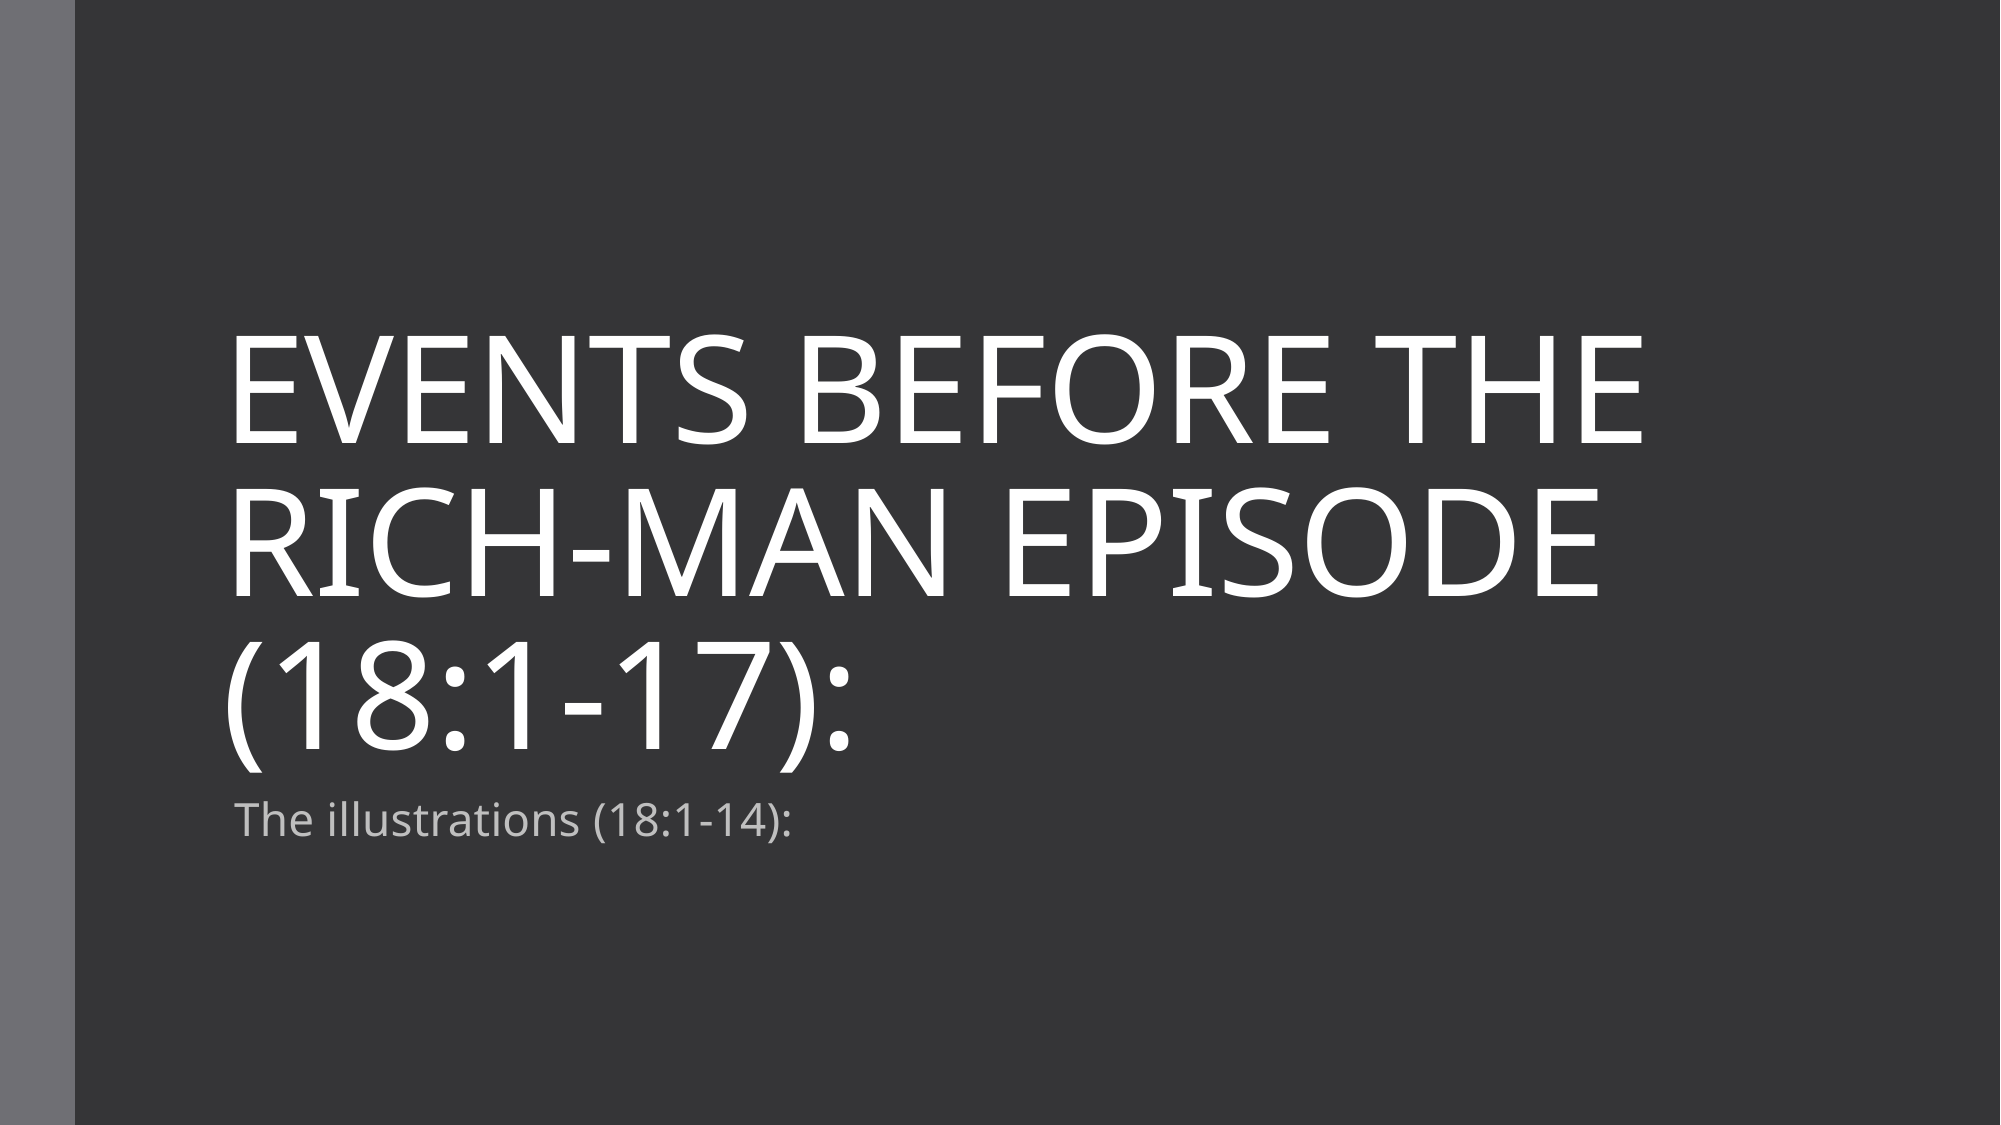

# EVENTS BEFORE THE RICH-MAN EPISODE (18:1-17):
 The illustrations (18:1-14):